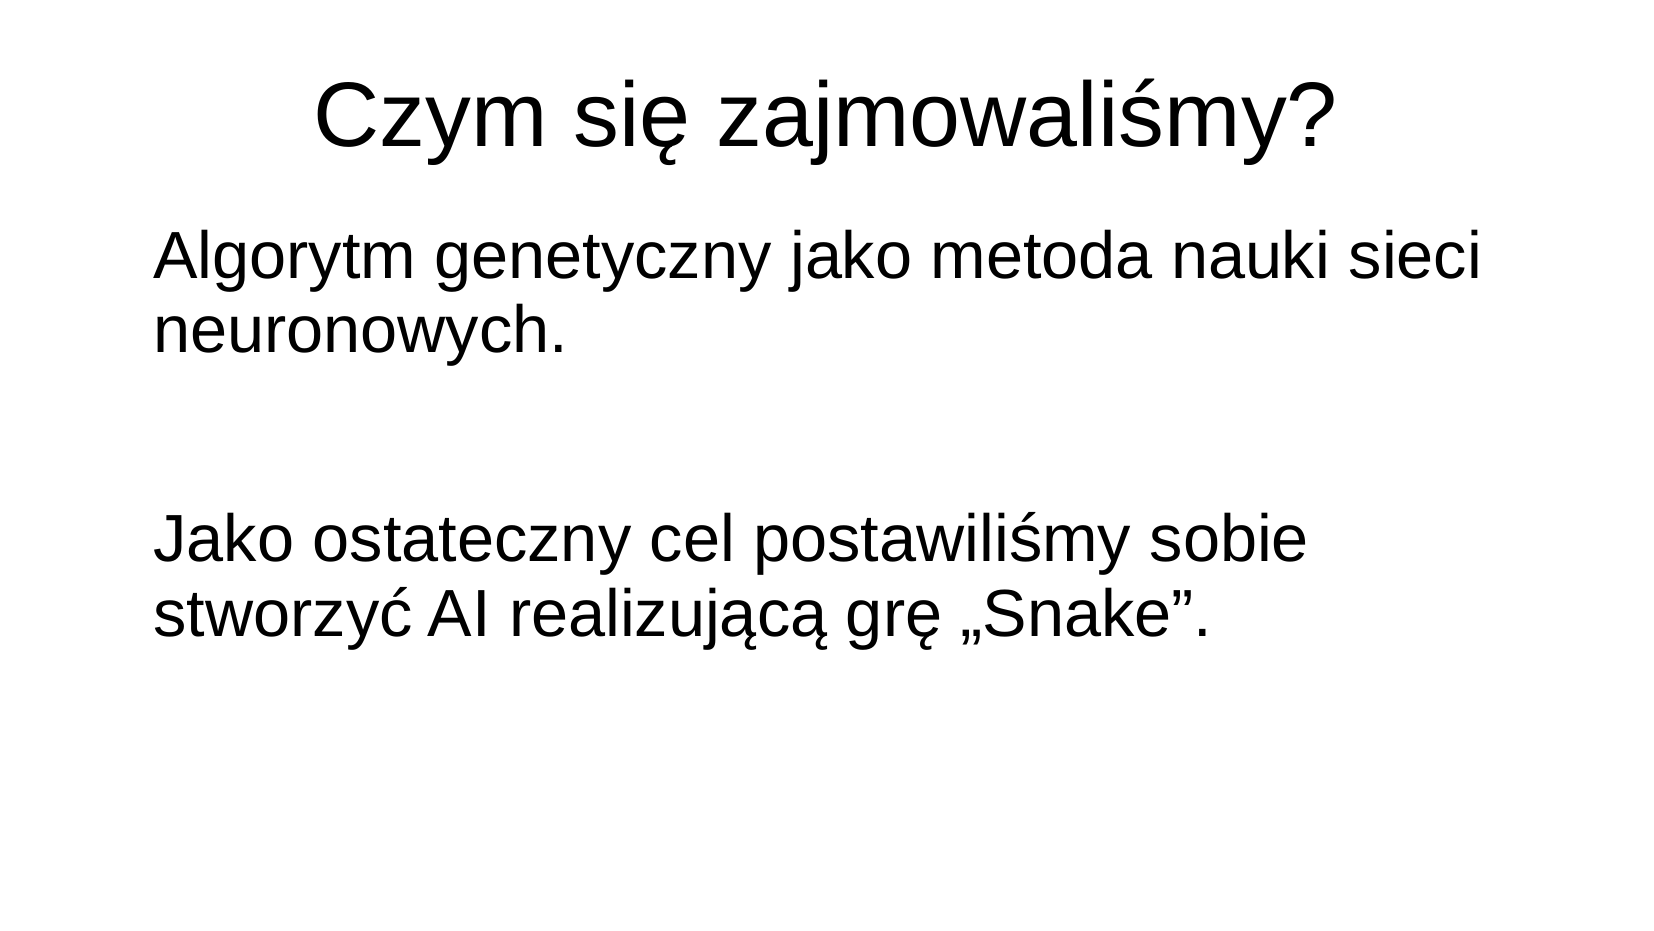

# Czym się zajmowaliśmy?
Algorytm genetyczny jako metoda nauki sieci neuronowych.
Jako ostateczny cel postawiliśmy sobie stworzyć AI realizującą grę „Snake”.